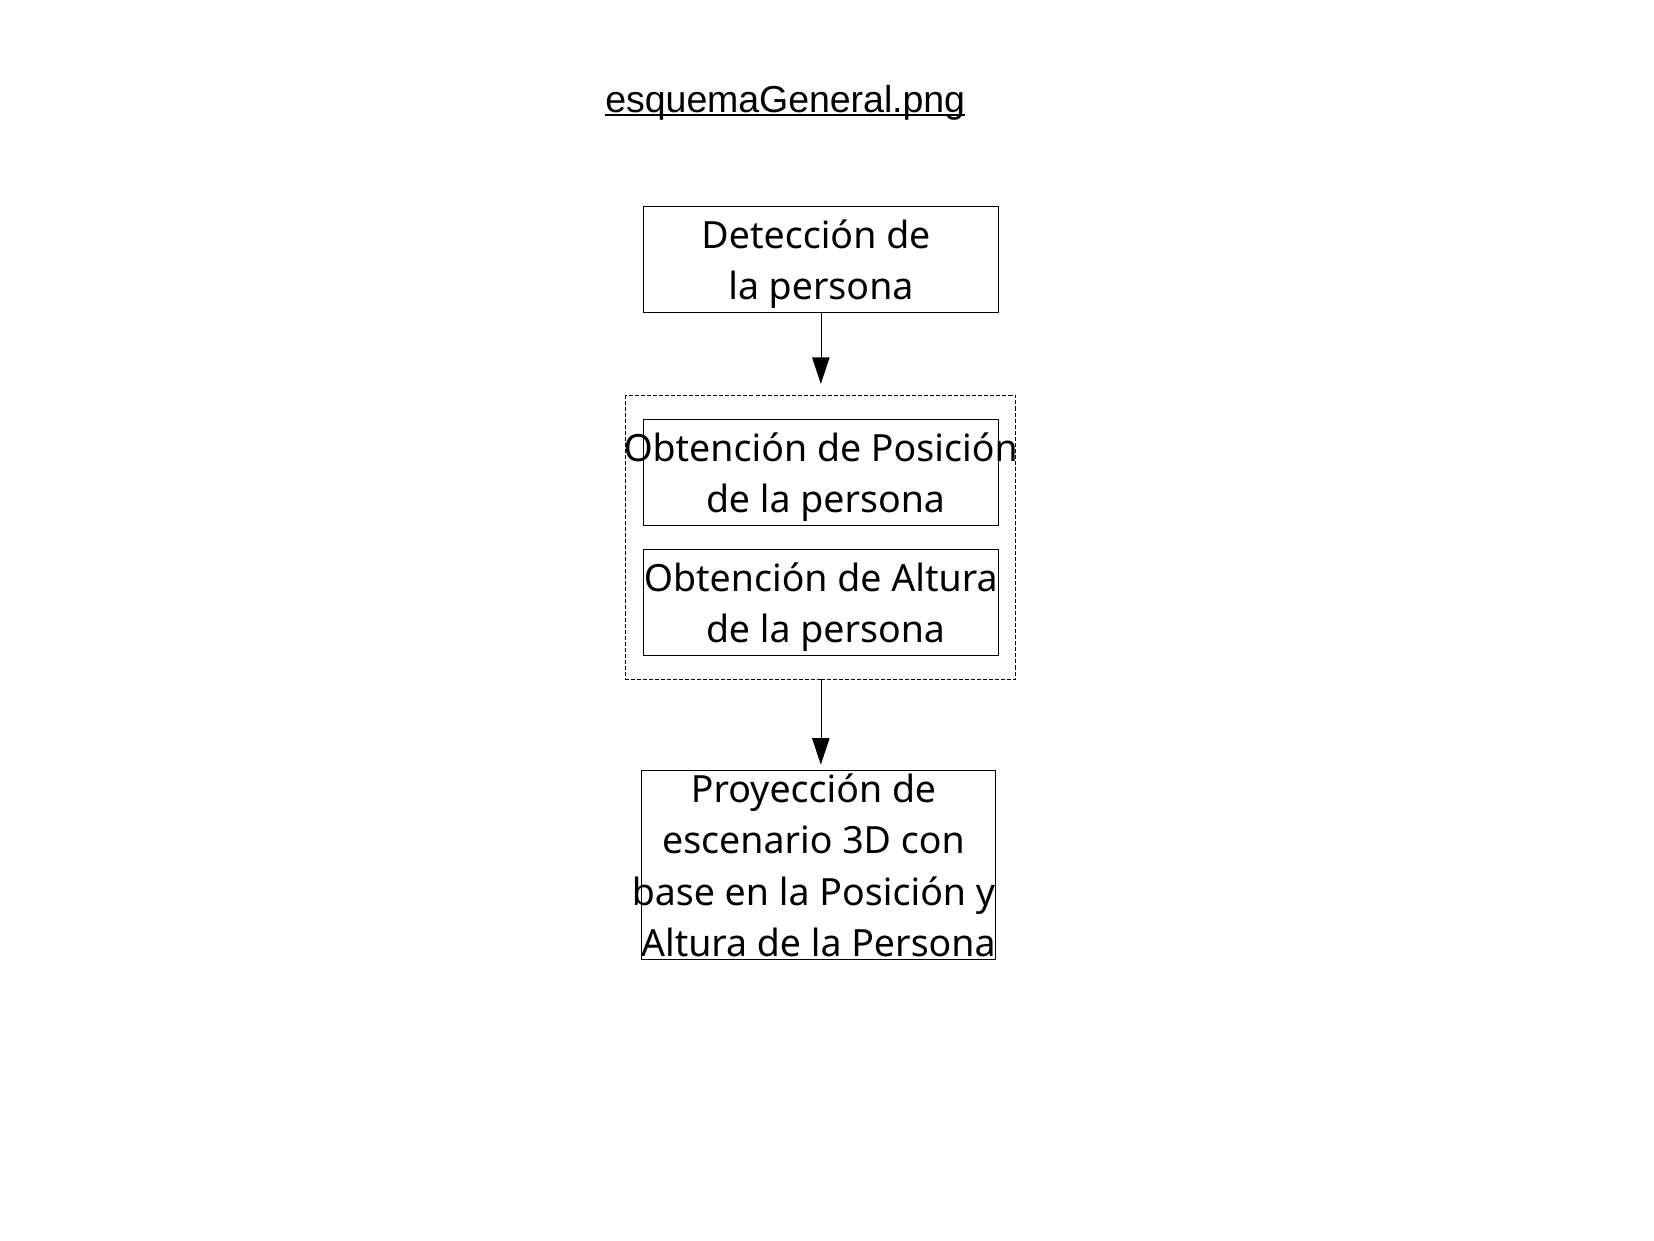

esquemaGeneral.png
Detección de
la persona
Obtención de Posición
 de la persona
Obtención de Altura
 de la persona
Proyección de
escenario 3D con
base en la Posición y
Altura de la Persona